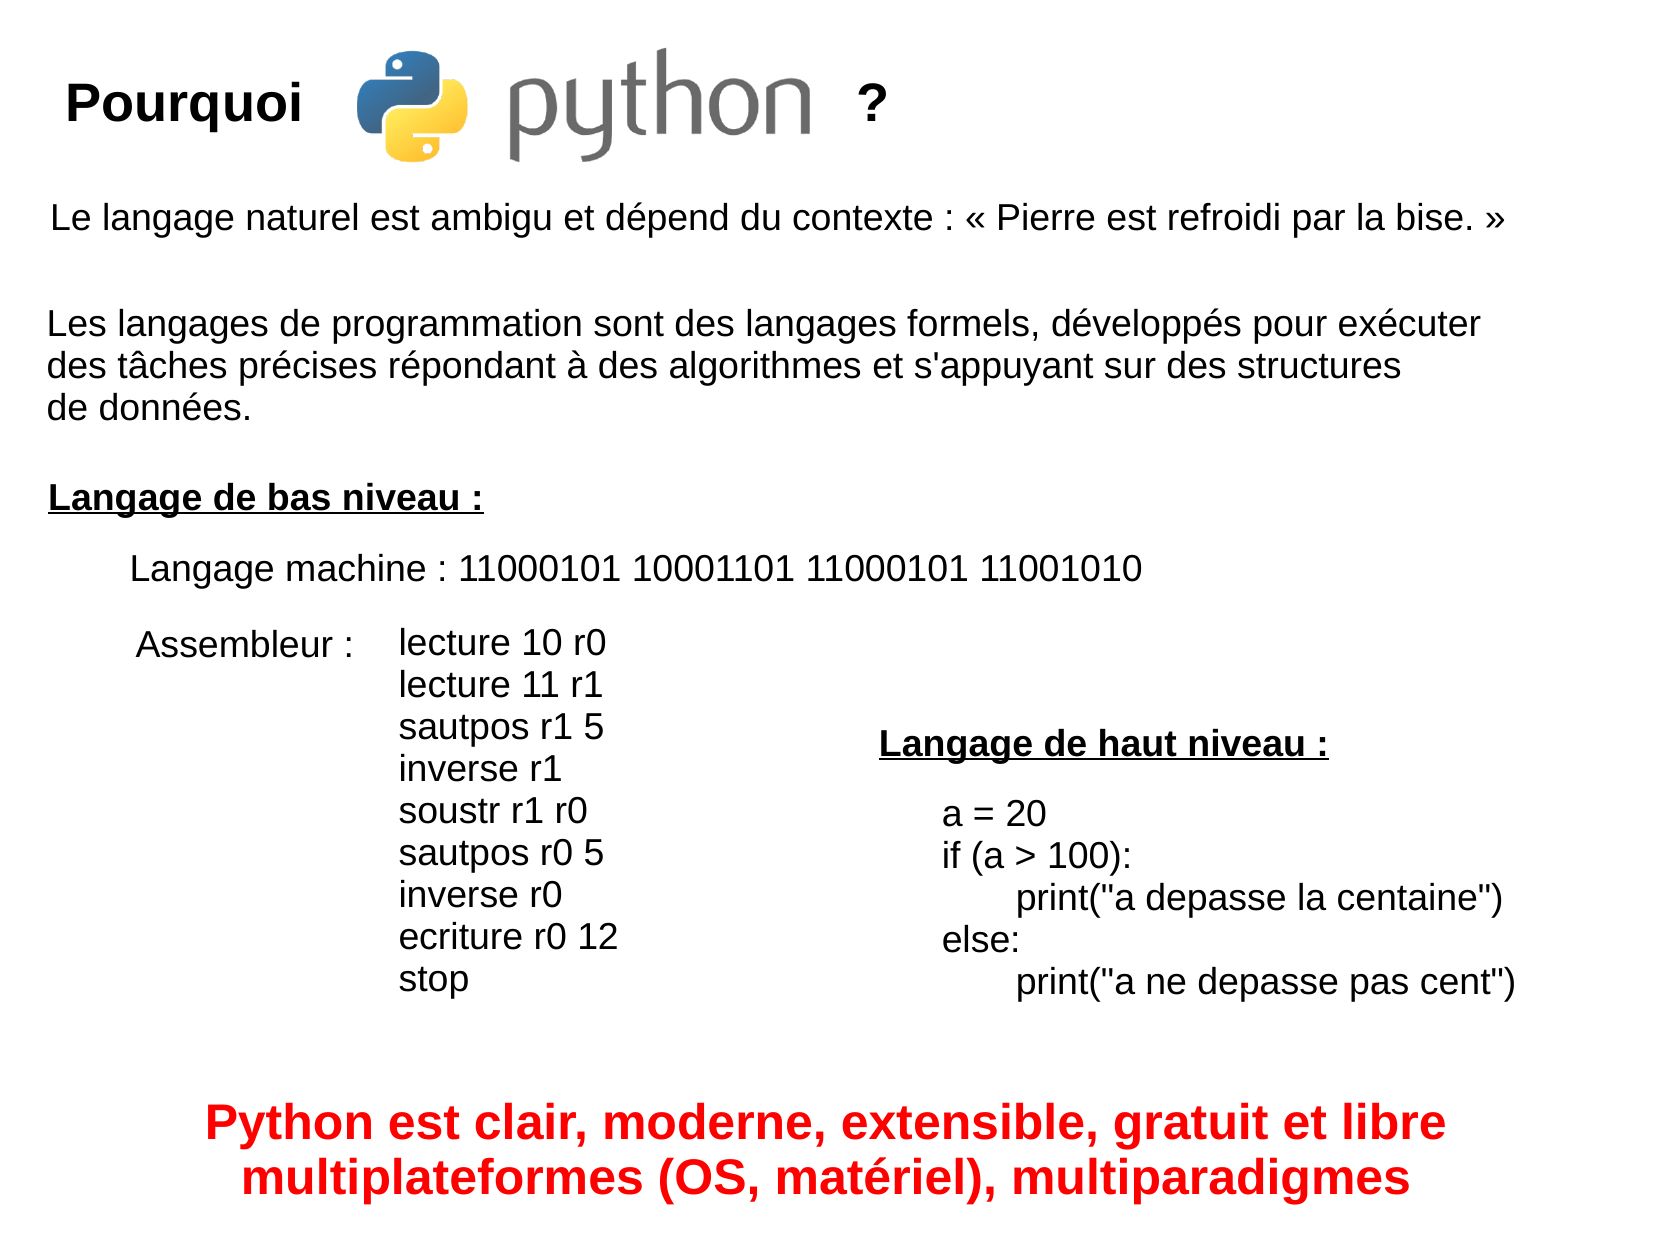

Pourquoi
?
Le langage naturel est ambigu et dépend du contexte : « Pierre est refroidi par la bise. »
Les langages de programmation sont des langages formels, développés pour exécuter
des tâches précises répondant à des algorithmes et s'appuyant sur des structures
de données.
Langage de bas niveau :
Langage machine : 11000101 10001101 11000101 11001010
lecture 10 r0
lecture 11 r1
sautpos r1 5
inverse r1
soustr r1 r0
sautpos r0 5
inverse r0
ecriture r0 12
stop
Assembleur :
Langage de haut niveau :
a = 20
if (a > 100):
	print("a depasse la centaine")
else:
	print("a ne depasse pas cent")
Python est clair, moderne, extensible, gratuit et libre
multiplateformes (OS, matériel), multiparadigmes